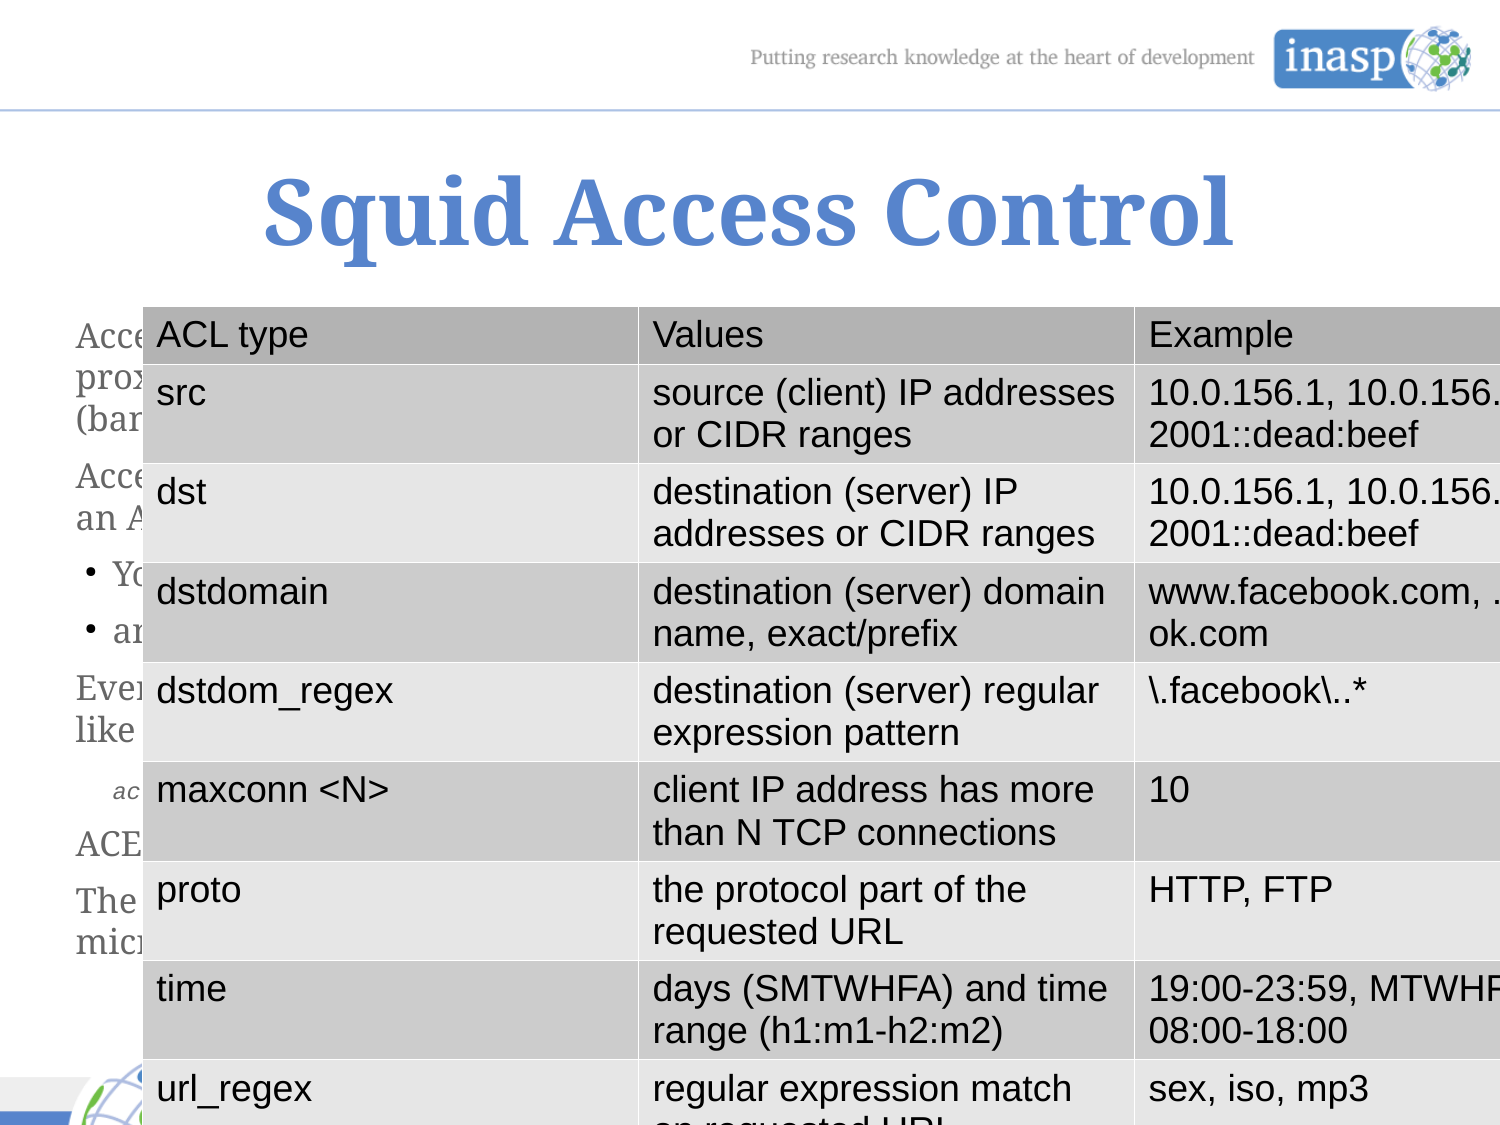

# Squid Access Control
| ACL type | Values | Example |
| --- | --- | --- |
| src | source (client) IP addresses or CIDR ranges | 10.0.156.1, 10.0.156.0/24, 2001::dead:beef |
| dst | destination (server) IP addresses or CIDR ranges | 10.0.156.1, 10.0.156.0/24, 2001::dead:beef |
| dstdomain | destination (server) domain name, exact/prefix | www.facebook.com, .facebook.com |
| dstdom\_regex | destination (server) regular expression pattern | \.facebook\..\* |
| maxconn <N> | client IP address has more than N TCP connections | 10 |
| proto | the protocol part of the requested URL | HTTP, FTP |
| time | days (SMTWHFA) and time range (h1:m1-h2:m2) | 19:00-23:59, MTWHF 08:00-18:00 |
| url\_regex | regular expression match on requested URL | sex, iso, mp3 |
| browser [-i] | pattern match on User-Agent header | -i MSIE 6.1 |
Access control determines which requests are allowed or denied by the Squid proxy server. It also determines which requests are routed into which delay pools (bandwidth limits).
Access control elementsEvery line in the configuration file that starts with acl is an Access Control Element (ACE). These are reusable sets of conditions:
You can use them in as many rules as you like,
and combine them with each other in rules.
Every ACE must be defined, which gives it a unique name. The definition looks like this:
acl <name> <type> <values>
ACE typesThe type determines what kinds of values are appropriate:
The srcdomain ACE: a special caseIf you block .microsoft.com, does it block microsoft.com as well as www.microsoft.com? Why?